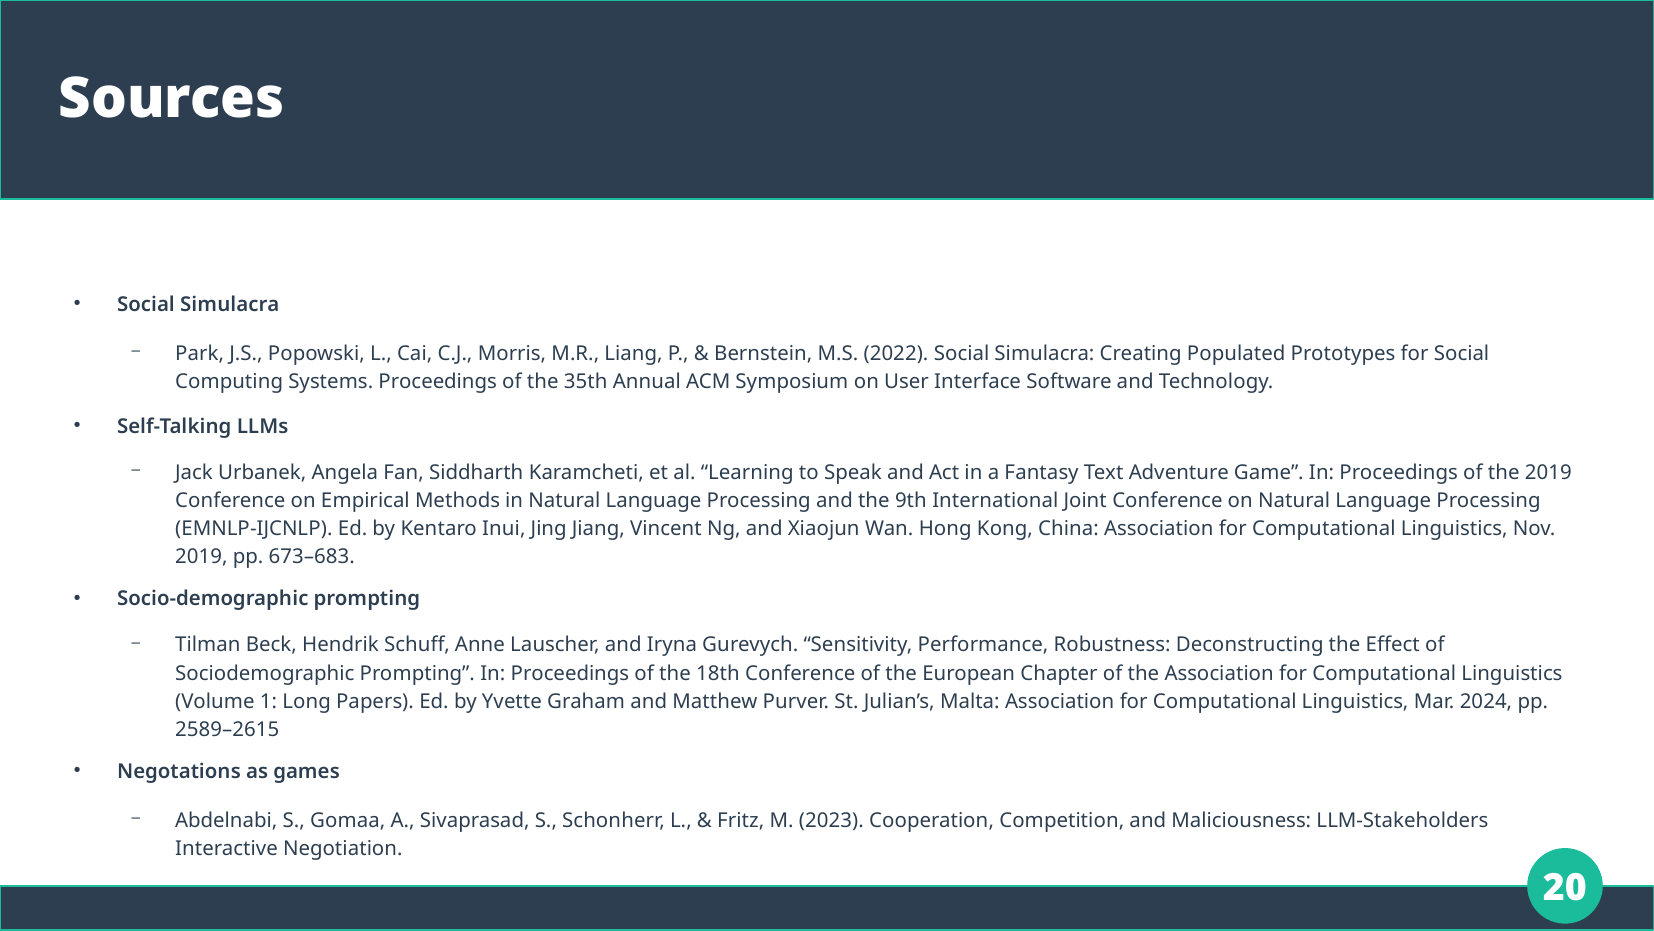

# Sources
Social Simulacra
Park, J.S., Popowski, L., Cai, C.J., Morris, M.R., Liang, P., & Bernstein, M.S. (2022). Social Simulacra: Creating Populated Prototypes for Social Computing Systems. Proceedings of the 35th Annual ACM Symposium on User Interface Software and Technology.
Self-Talking LLMs
Jack Urbanek, Angela Fan, Siddharth Karamcheti, et al. “Learning to Speak and Act in a Fantasy Text Adventure Game”. In: Proceedings of the 2019 Conference on Empirical Methods in Natural Language Processing and the 9th International Joint Conference on Natural Language Processing (EMNLP-IJCNLP). Ed. by Kentaro Inui, Jing Jiang, Vincent Ng, and Xiaojun Wan. Hong Kong, China: Association for Computational Linguistics, Nov. 2019, pp. 673–683.
Socio-demographic prompting
Tilman Beck, Hendrik Schuff, Anne Lauscher, and Iryna Gurevych. “Sensitivity, Performance, Robustness: Deconstructing the Effect of Sociodemographic Prompting”. In: Proceedings of the 18th Conference of the European Chapter of the Association for Computational Linguistics (Volume 1: Long Papers). Ed. by Yvette Graham and Matthew Purver. St. Julian’s, Malta: Association for Computational Linguistics, Mar. 2024, pp. 2589–2615
Negotations as games
Abdelnabi, S., Gomaa, A., Sivaprasad, S., Schonherr, L., & Fritz, M. (2023). Cooperation, Competition, and Maliciousness: LLM-Stakeholders Interactive Negotiation.
20